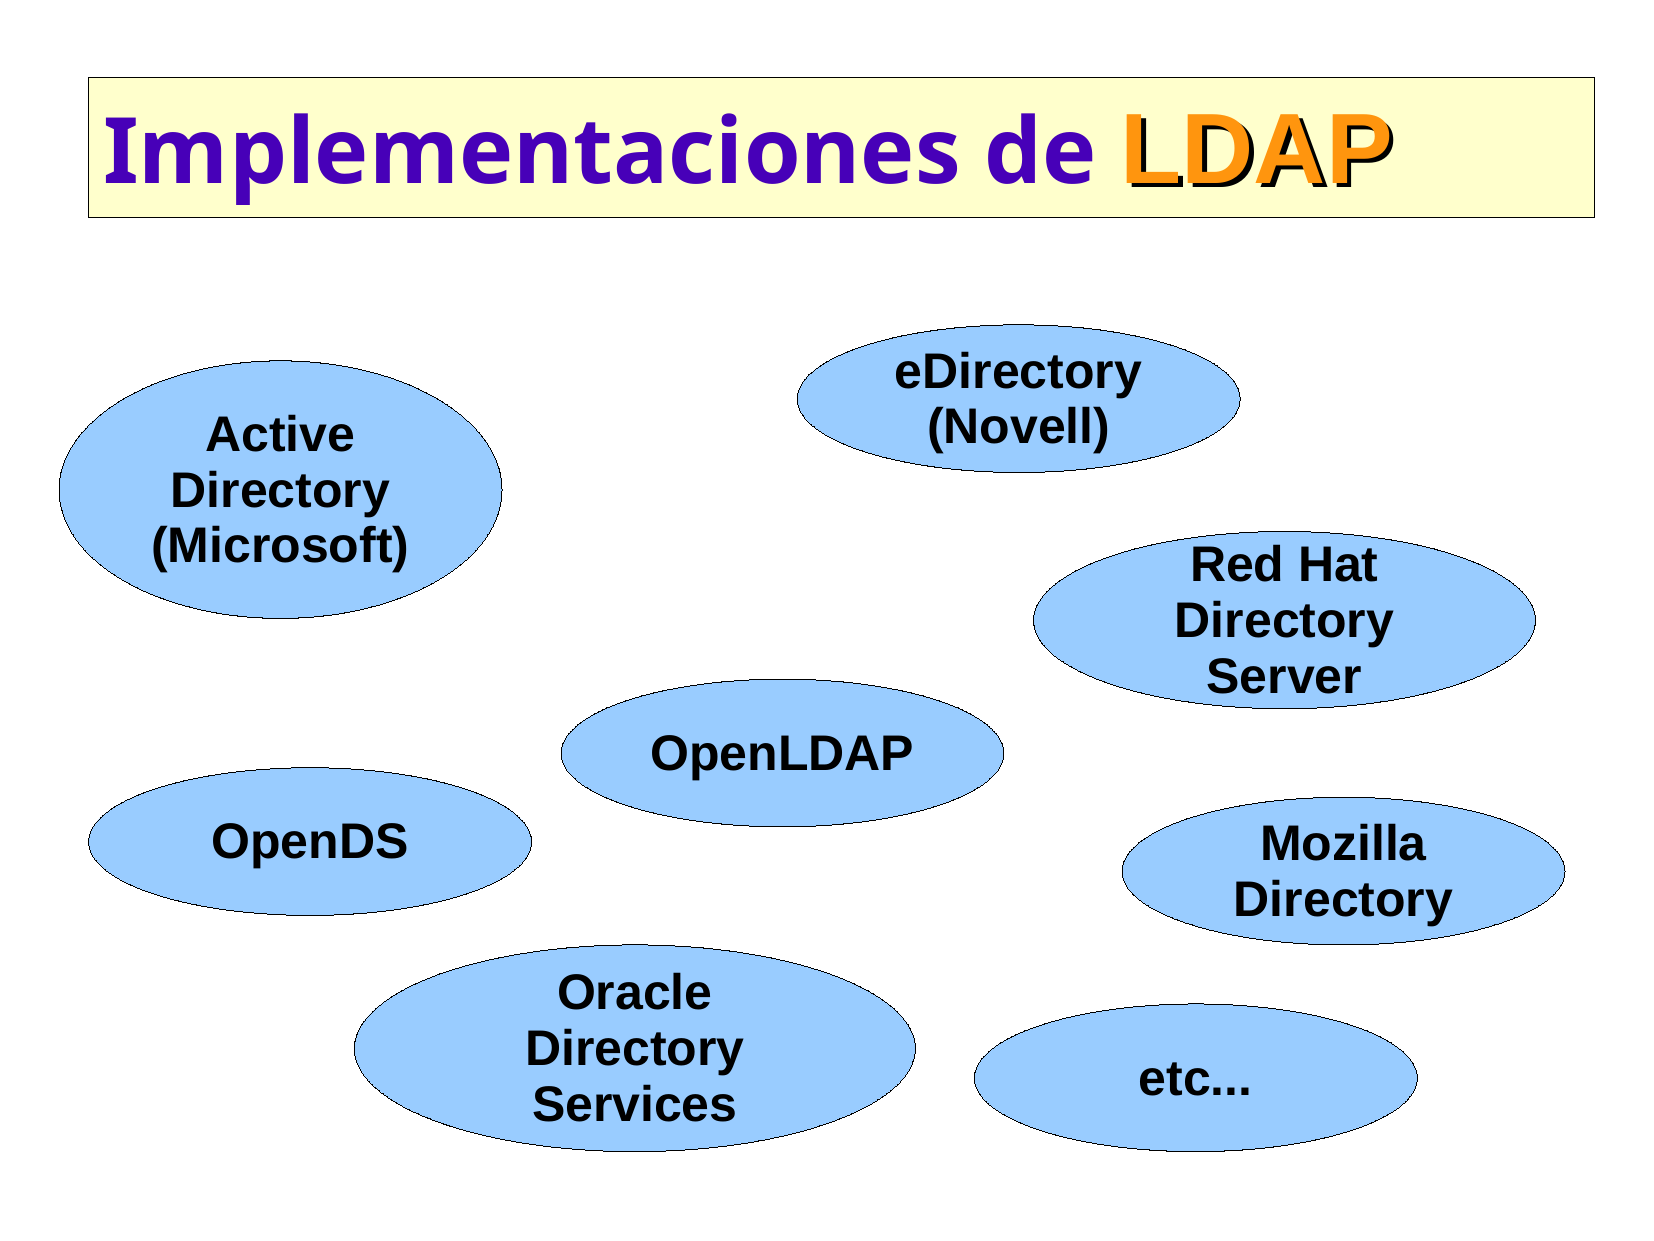

Implementaciones de LDAP
eDirectory
(Novell)
Active Directory
(Microsoft)
Red Hat
Directory Server
OpenLDAP
OpenDS
Mozilla Directory
Oracle
Directory Services
etc...